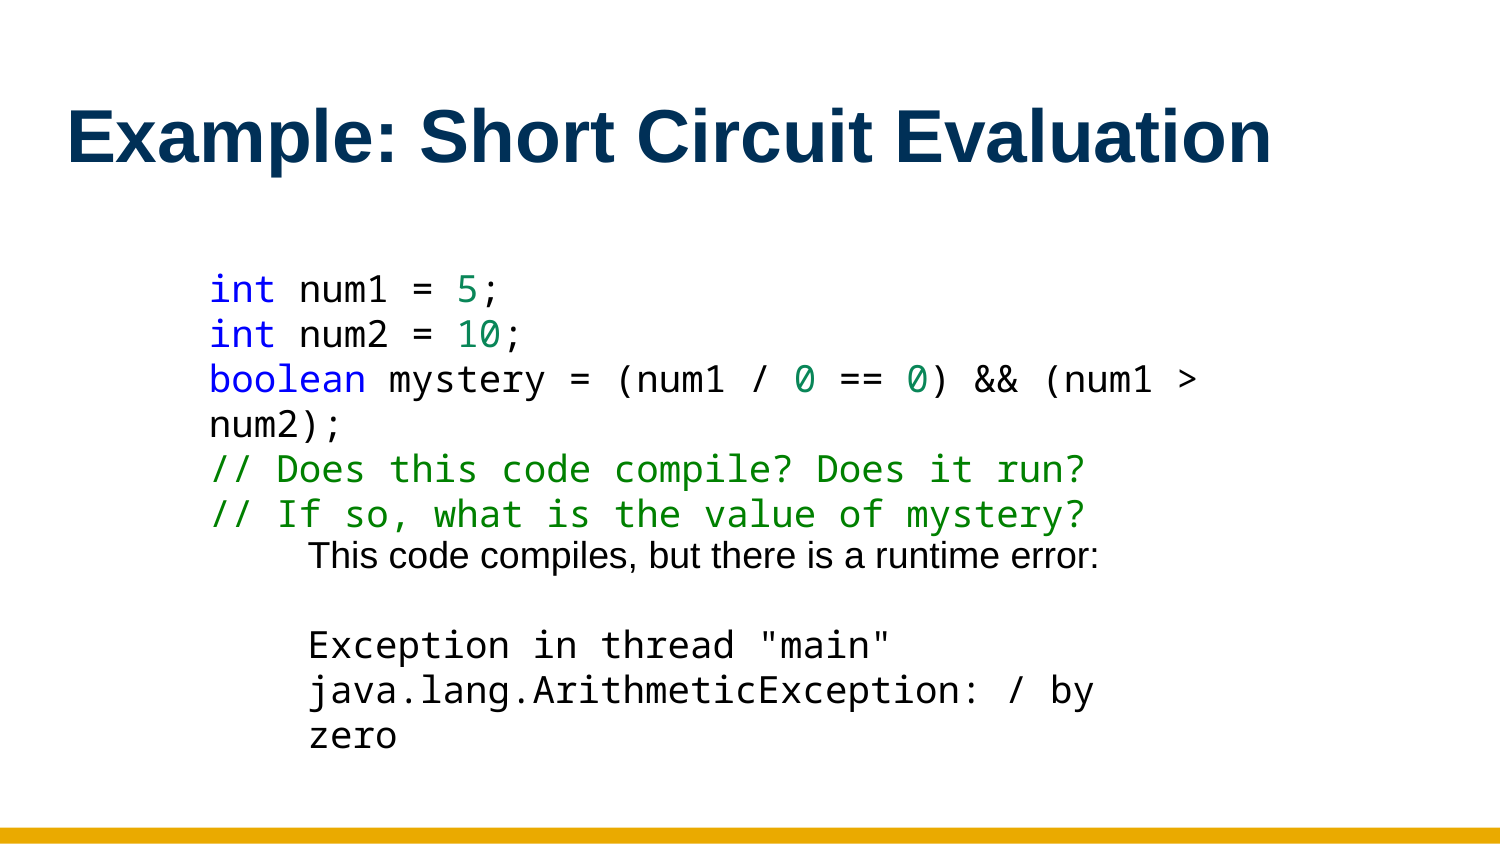

# Example: Short Circuit Evaluation
int num1 = 5;
int num2 = 10;
boolean mystery = (num1 / 0 == 0) && (num1 > num2);
// Does this code compile? Does it run?
// If so, what is the value of mystery?
This code compiles, but there is a runtime error:
Exception in thread "main" java.lang.ArithmeticException: / by zero